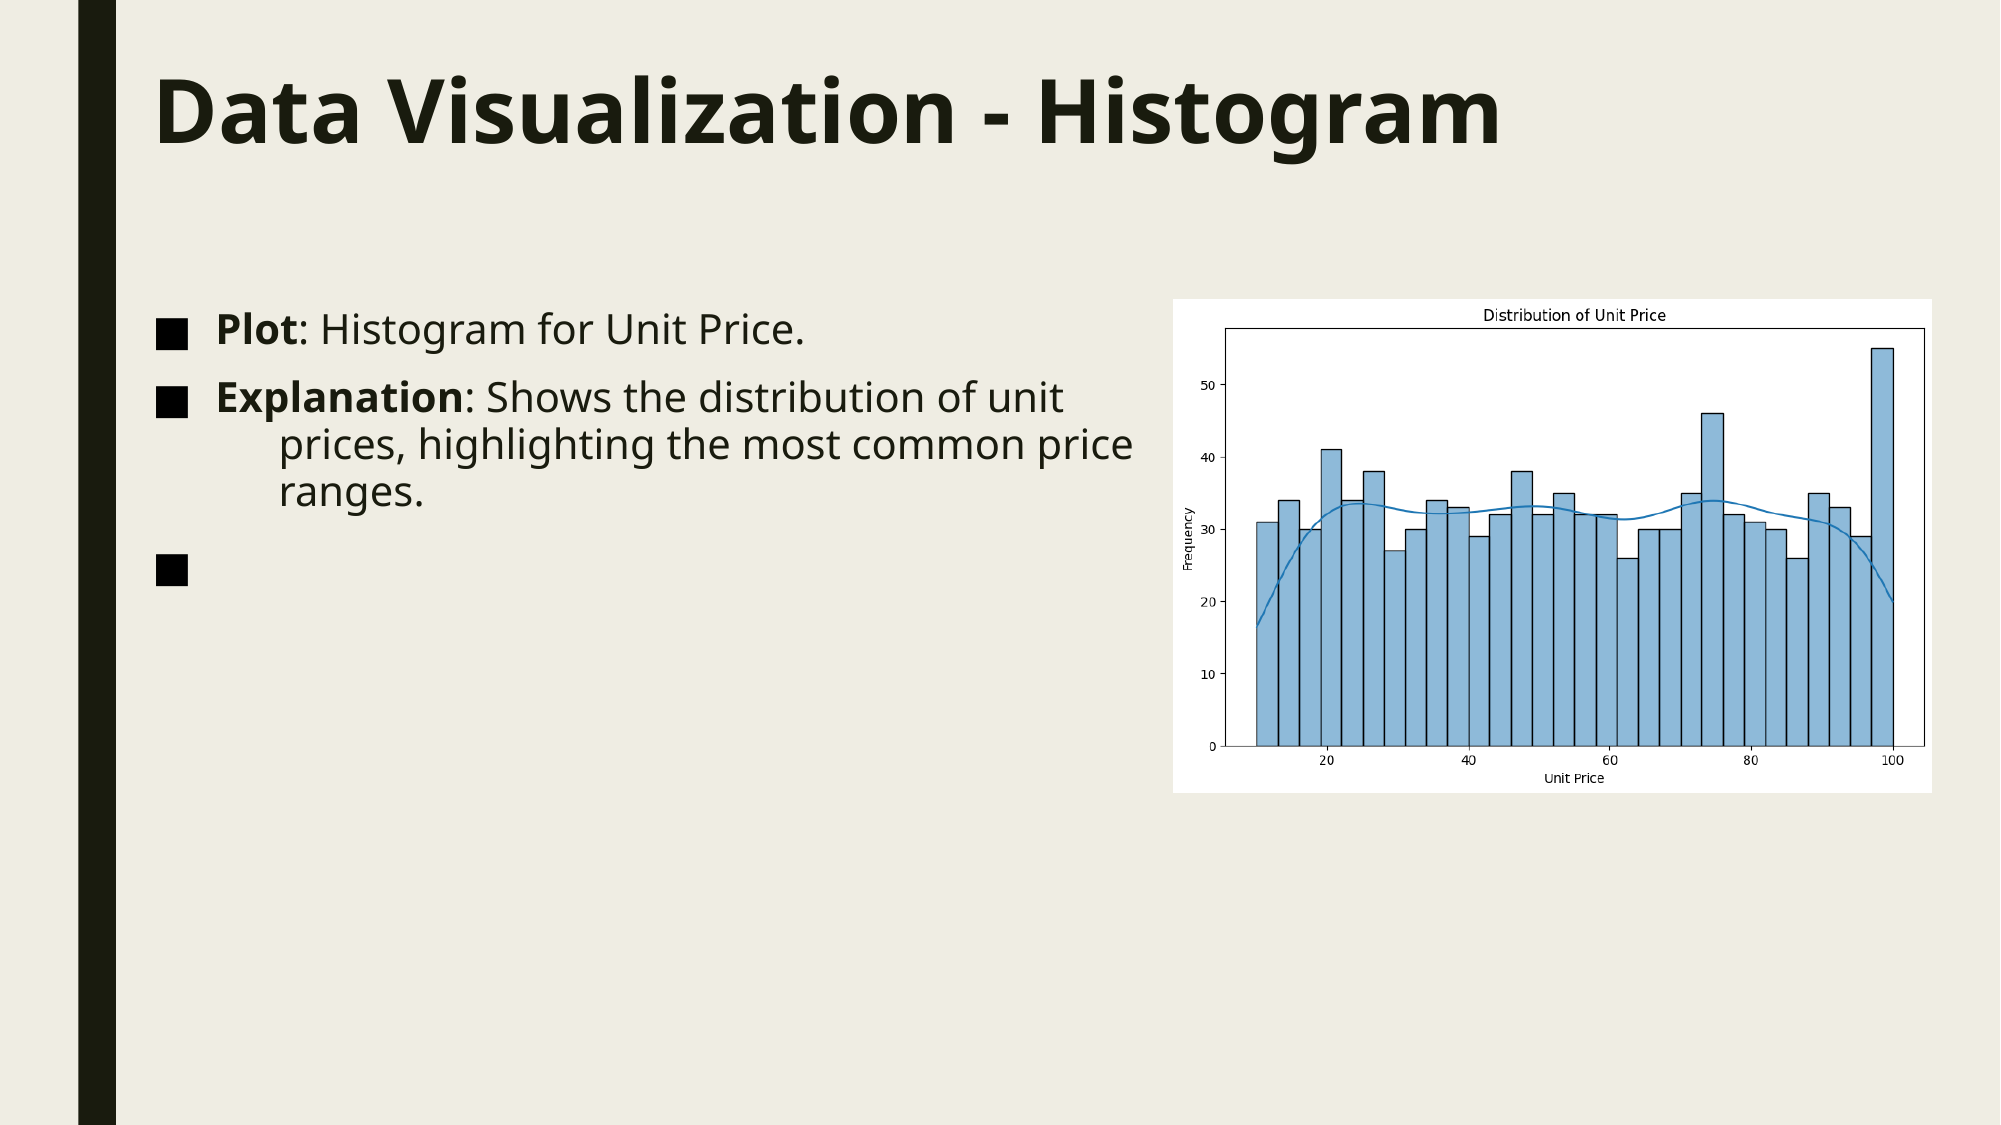

# Data Visualization - Histogram
Plot: Histogram for Unit Price.
Explanation: Shows the distribution of unit prices, highlighting the most common price ranges.